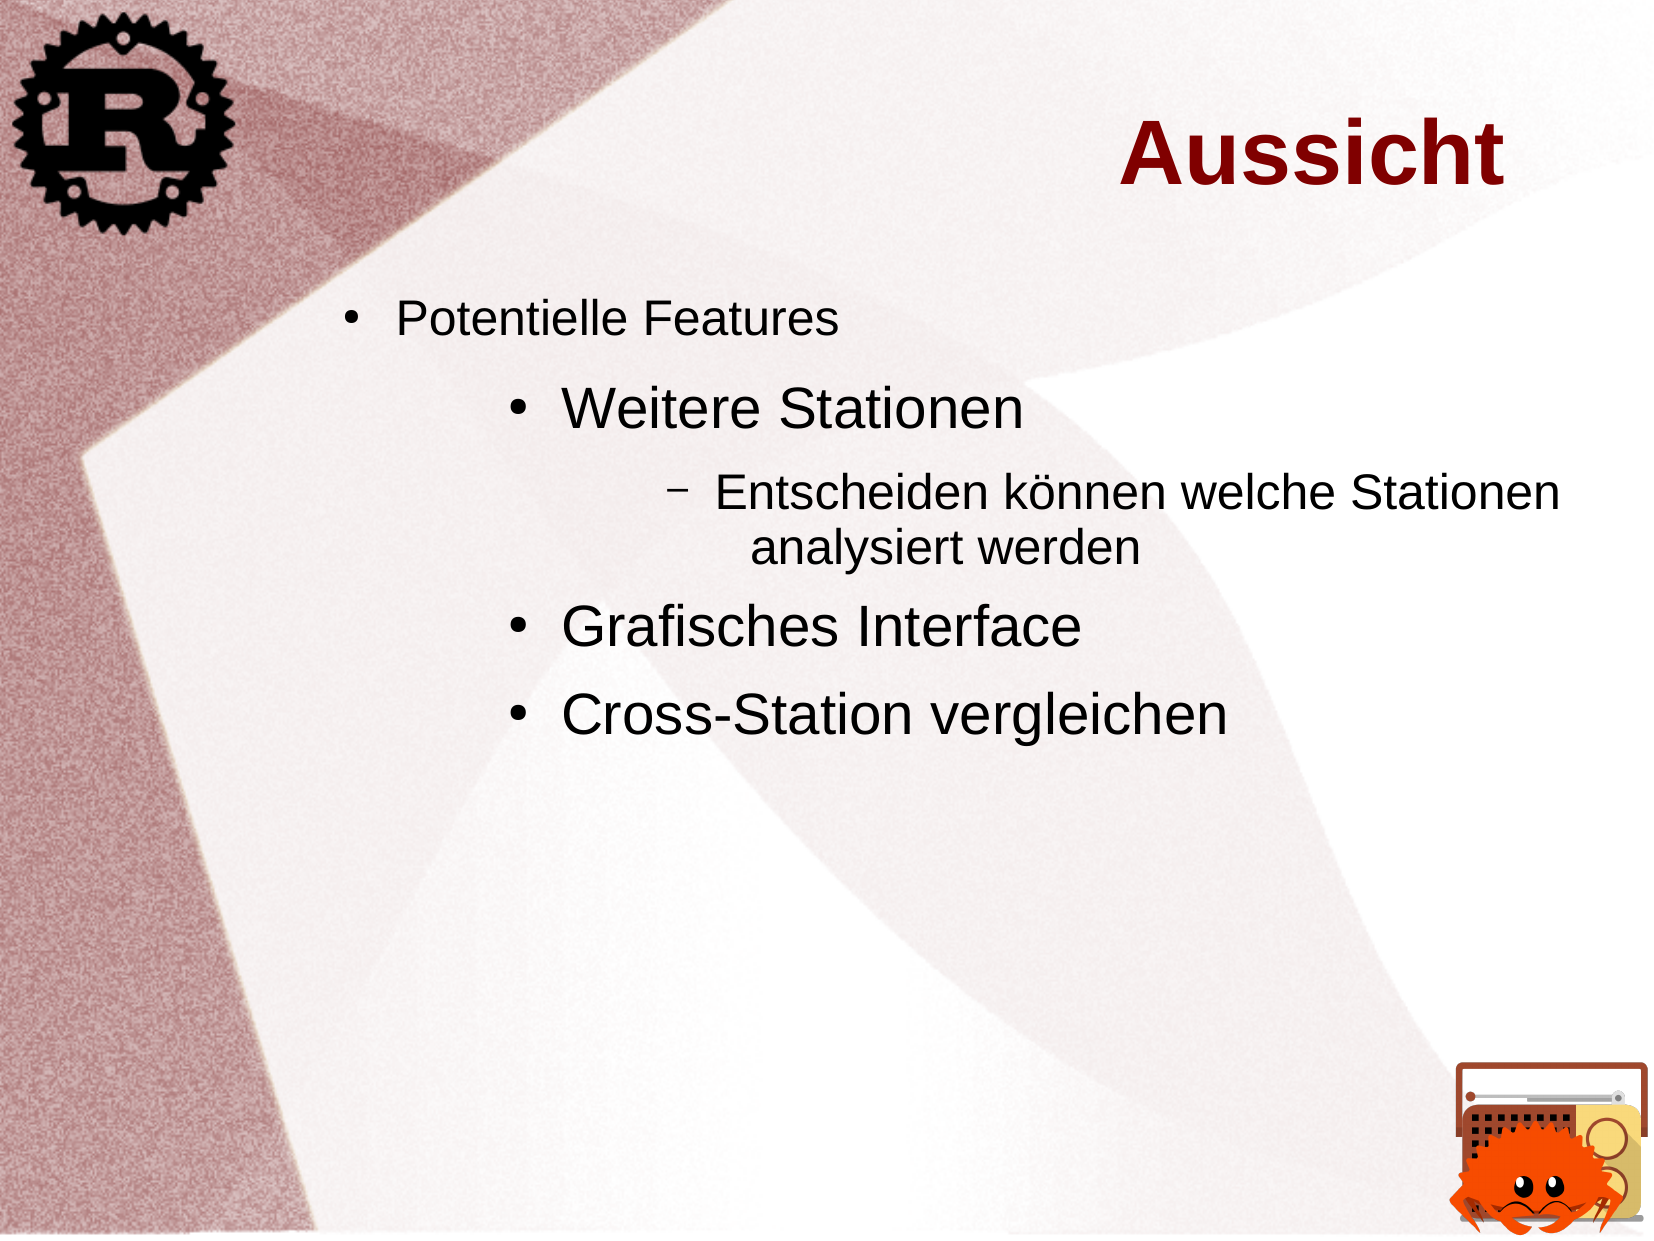

# Aussicht
Potentielle Features
Weitere Stationen
Entscheiden können welche Stationen analysiert werden
Grafisches Interface
Cross-Station vergleichen